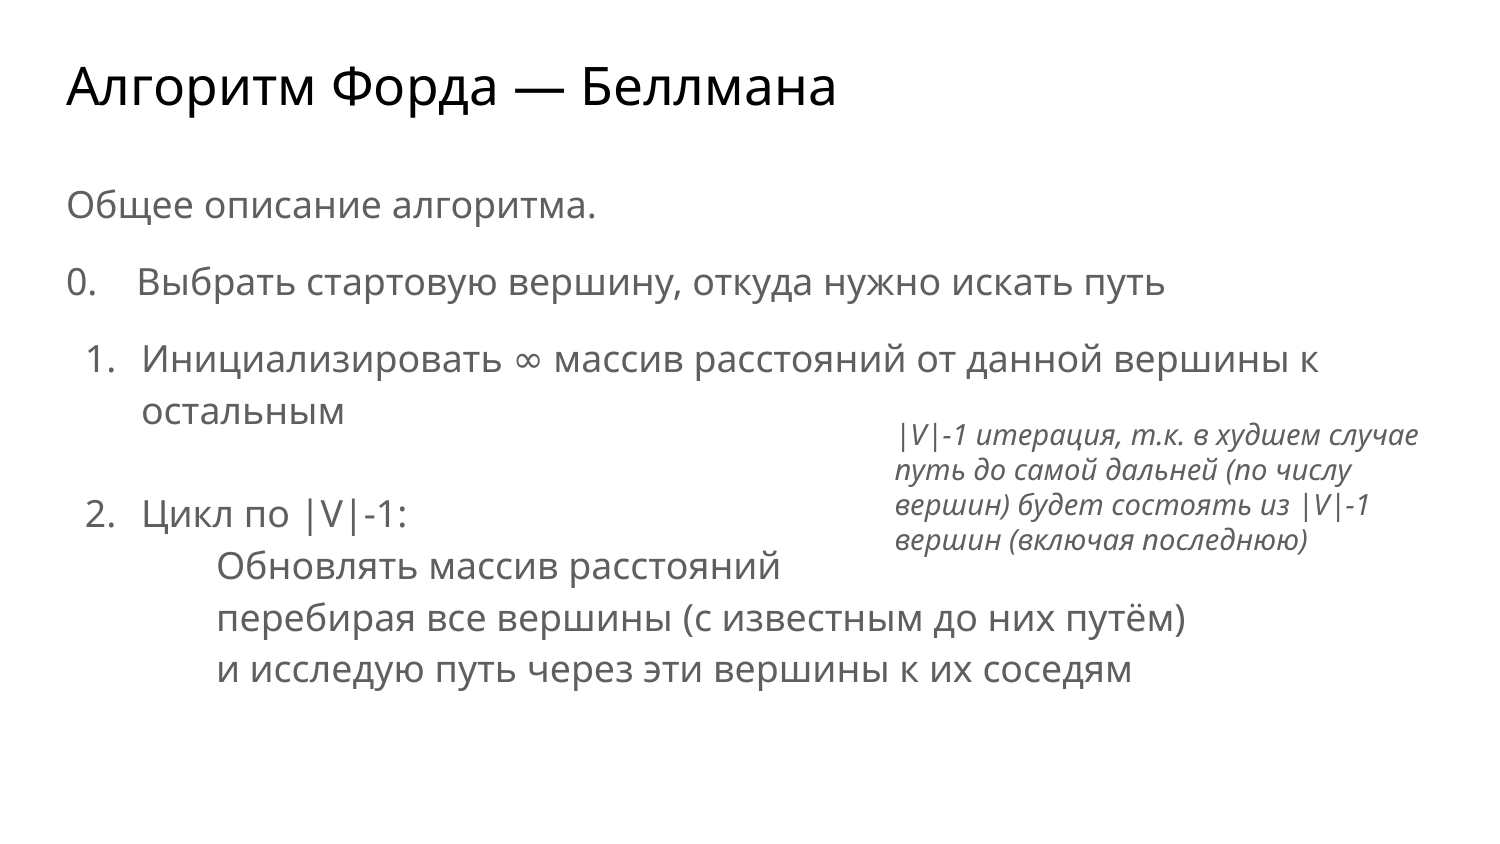

# Алгоритм Форда — Беллмана
Общее описание алгоритма.
0. Выбрать стартовую вершину, откуда нужно искать путь
Инициализировать ∞ массив расстояний от данной вершины к остальным
Цикл по |V|-1:
	Обновлять массив расстояний
	перебирая все вершины (с известным до них путём)
	и исследую путь через эти вершины к их соседям
|V|-1 итерация, т.к. в худшем случае путь до самой дальней (по числу вершин) будет состоять из |V|-1 вершин (включая последнюю)